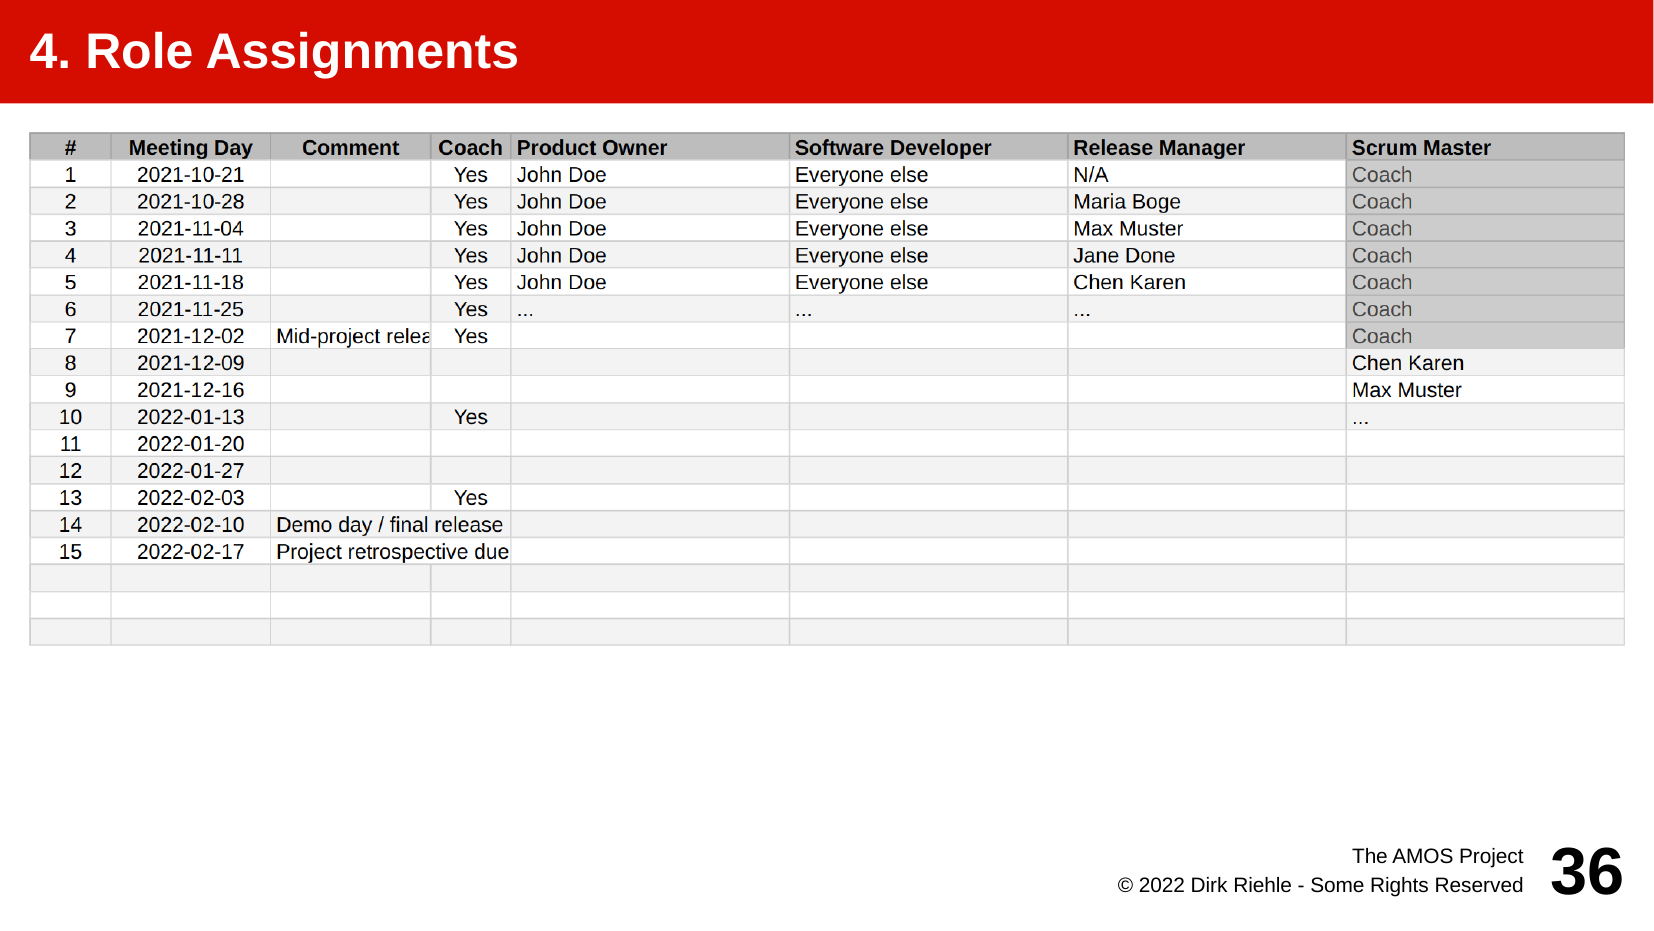

# 4. Role Assignments
The AMOS Project
36
© 2022 Dirk Riehle - Some Rights Reserved